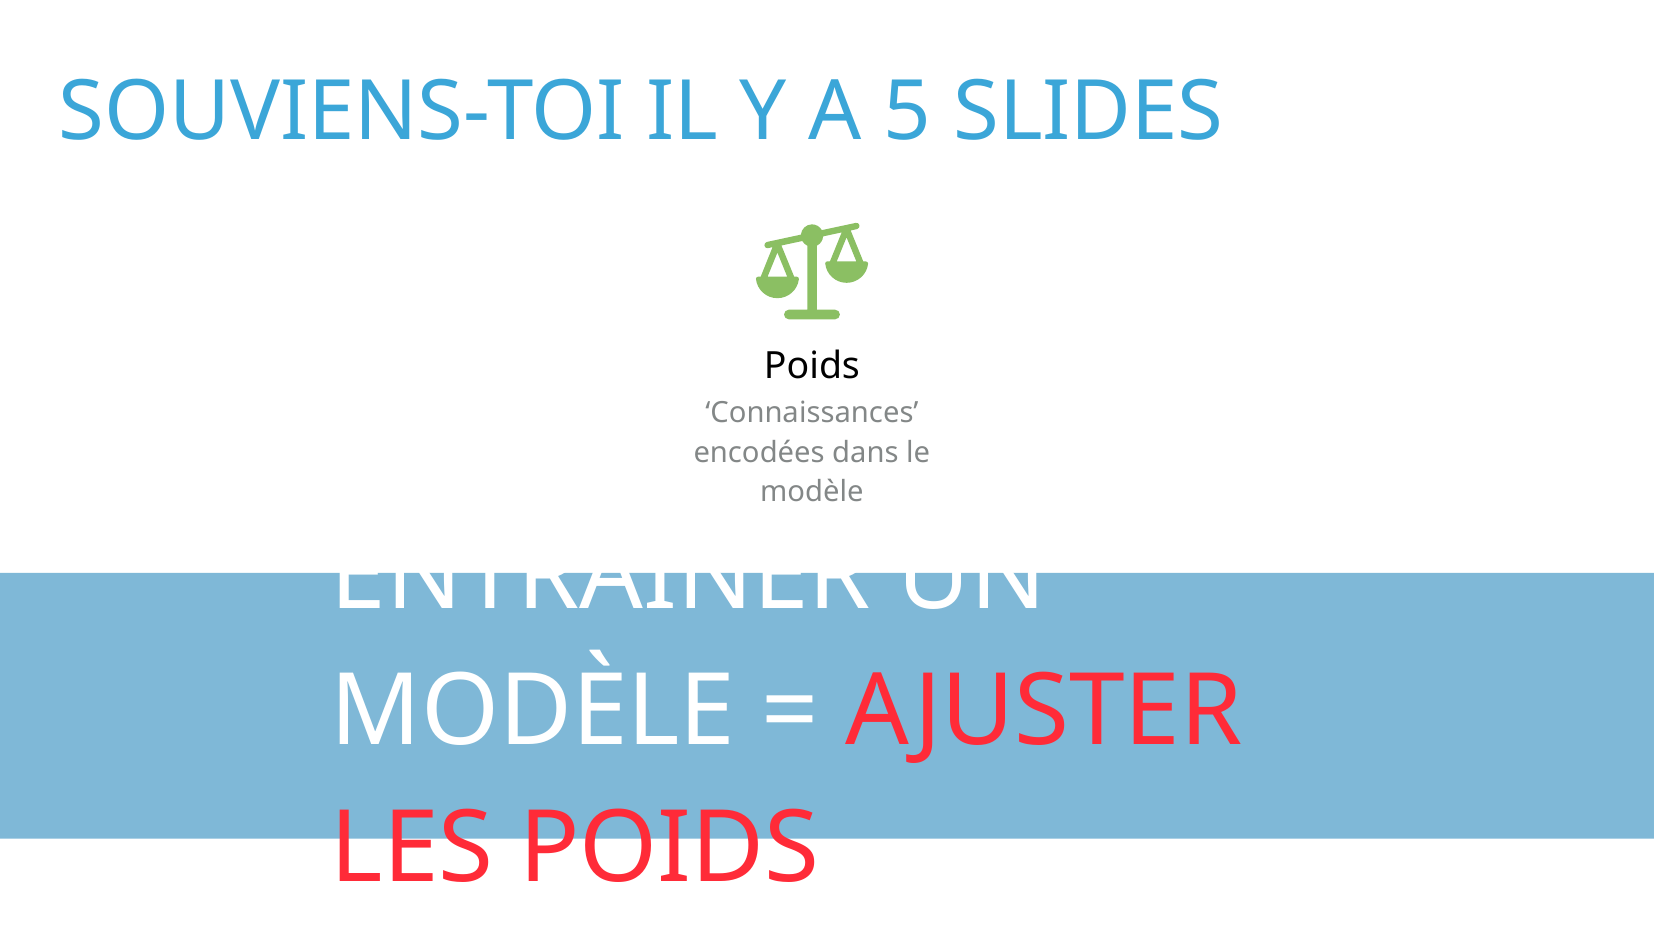

# Souviens-toi il y a 5 slides
Poids
‘Connaissances’ encodées dans le modèle
Entrainer un modèle = ajuster les poids
Architecture
Quelles opérations math et dans quel ordre
Fixé d’avance,
une fois pour toutes